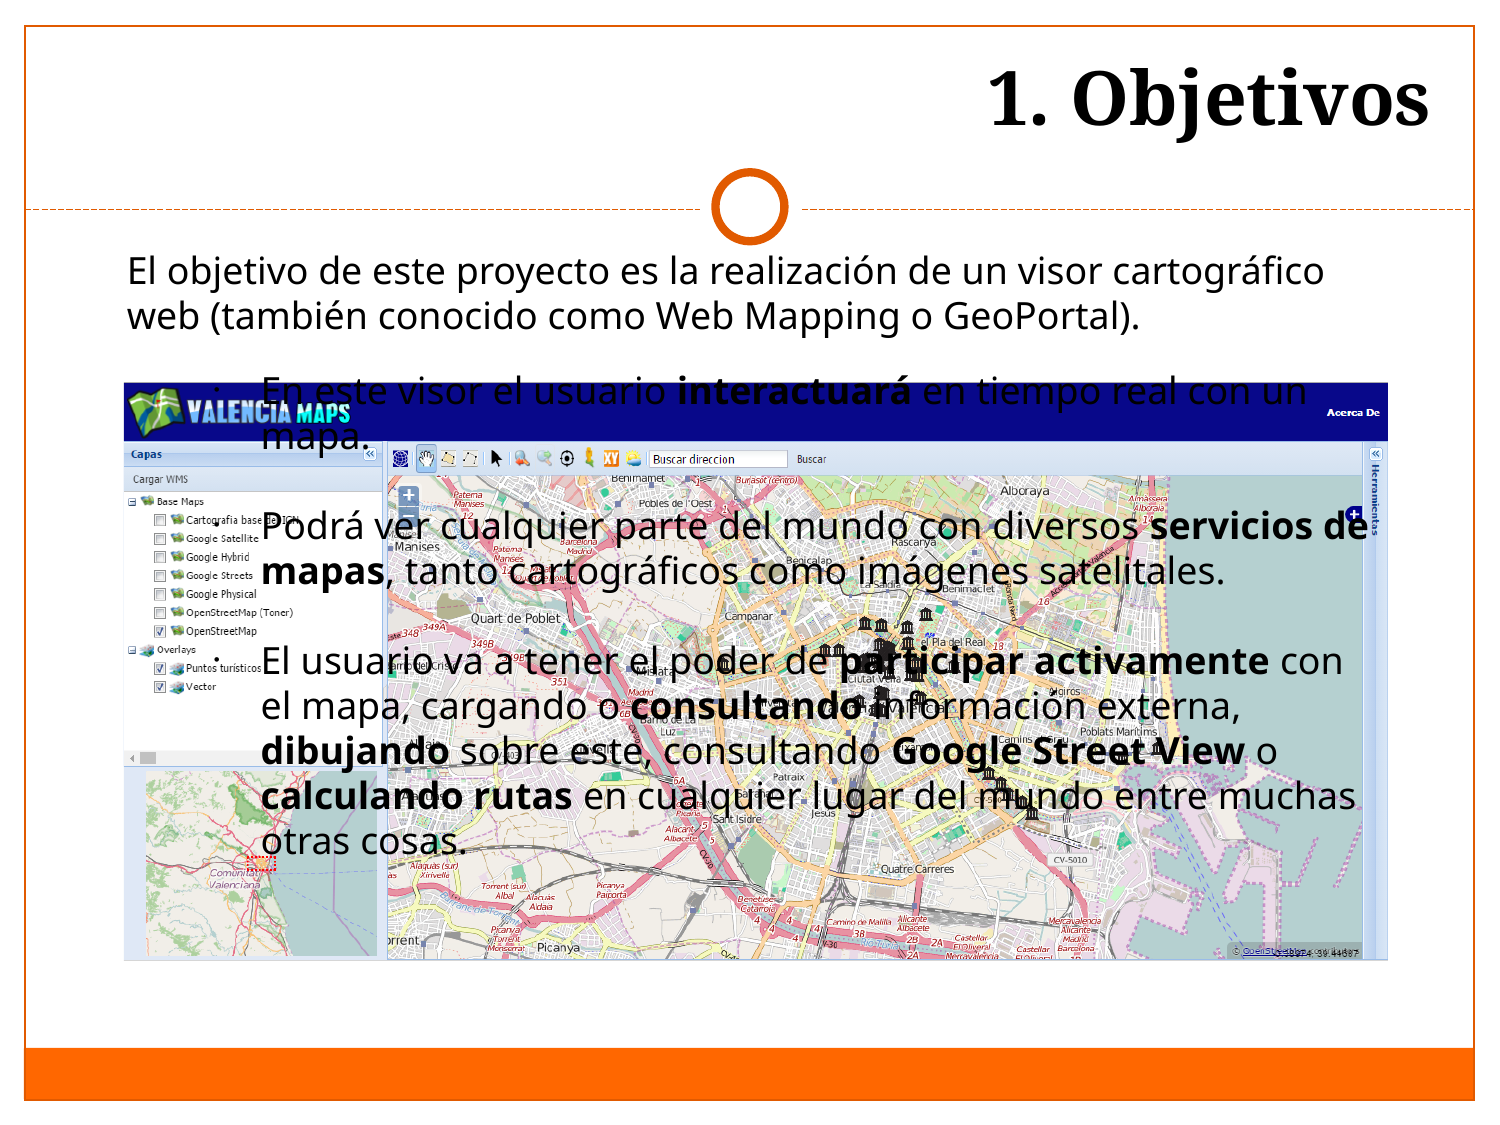

1. Objetivos
El objetivo de este proyecto es la realización de un visor cartográfico web (también conocido como Web Mapping o GeoPortal).
En este visor el usuario interactuará en tiempo real con un mapa.
Podrá ver cualquier parte del mundo con diversos servicios de mapas, tanto cartográficos como imágenes satelitales.
El usuario va a tener el poder de participar activamente con el mapa, cargando o consultando información externa, dibujando sobre este, consultando Google Street View o calculando rutas en cualquier lugar del mundo entre muchas otras cosas.